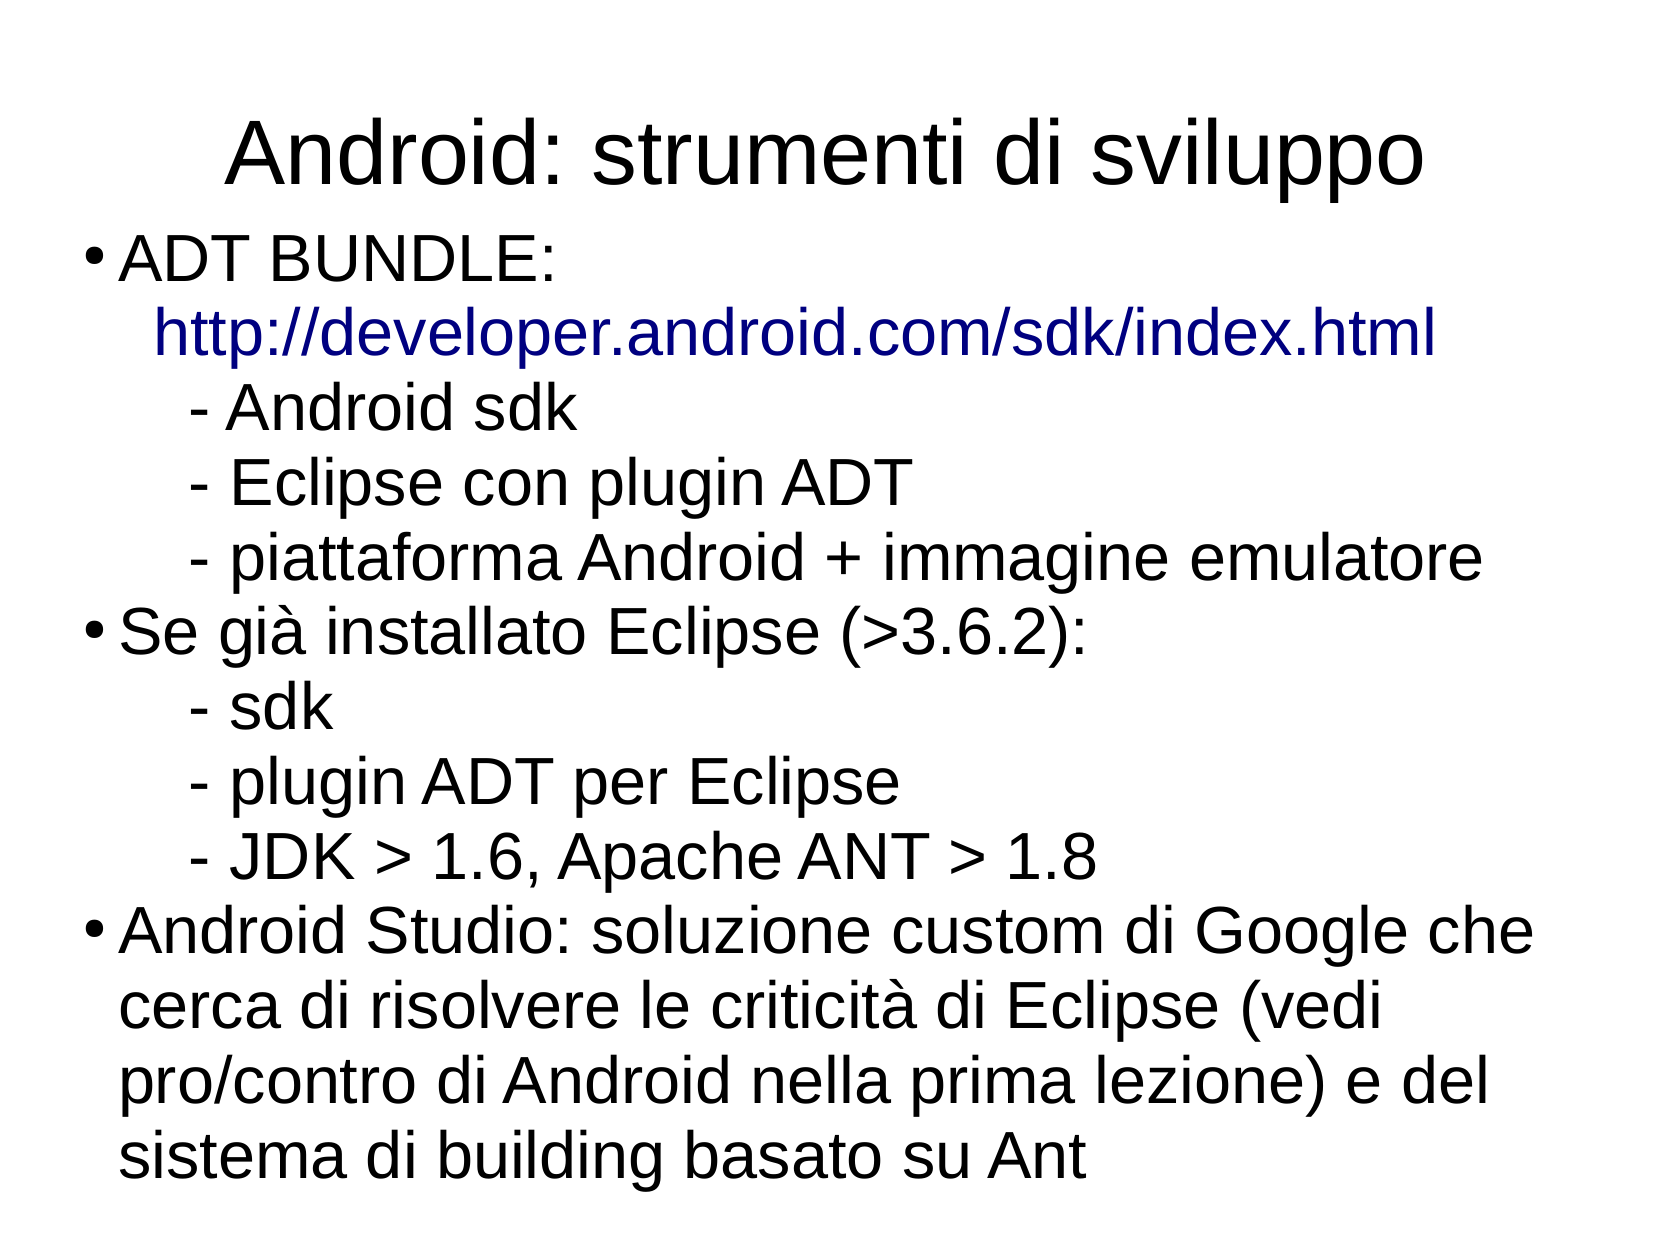

# Android: strumenti di sviluppo
ADT BUNDLE:
http://developer.android.com/sdk/index.html
- Android sdk
- Eclipse con plugin ADT
- piattaforma Android + immagine emulatore
Se già installato Eclipse (>3.6.2):
- sdk
- plugin ADT per Eclipse
- JDK > 1.6, Apache ANT > 1.8
Android Studio: soluzione custom di Google che cerca di risolvere le criticità di Eclipse (vedi pro/contro di Android nella prima lezione) e del sistema di building basato su Ant